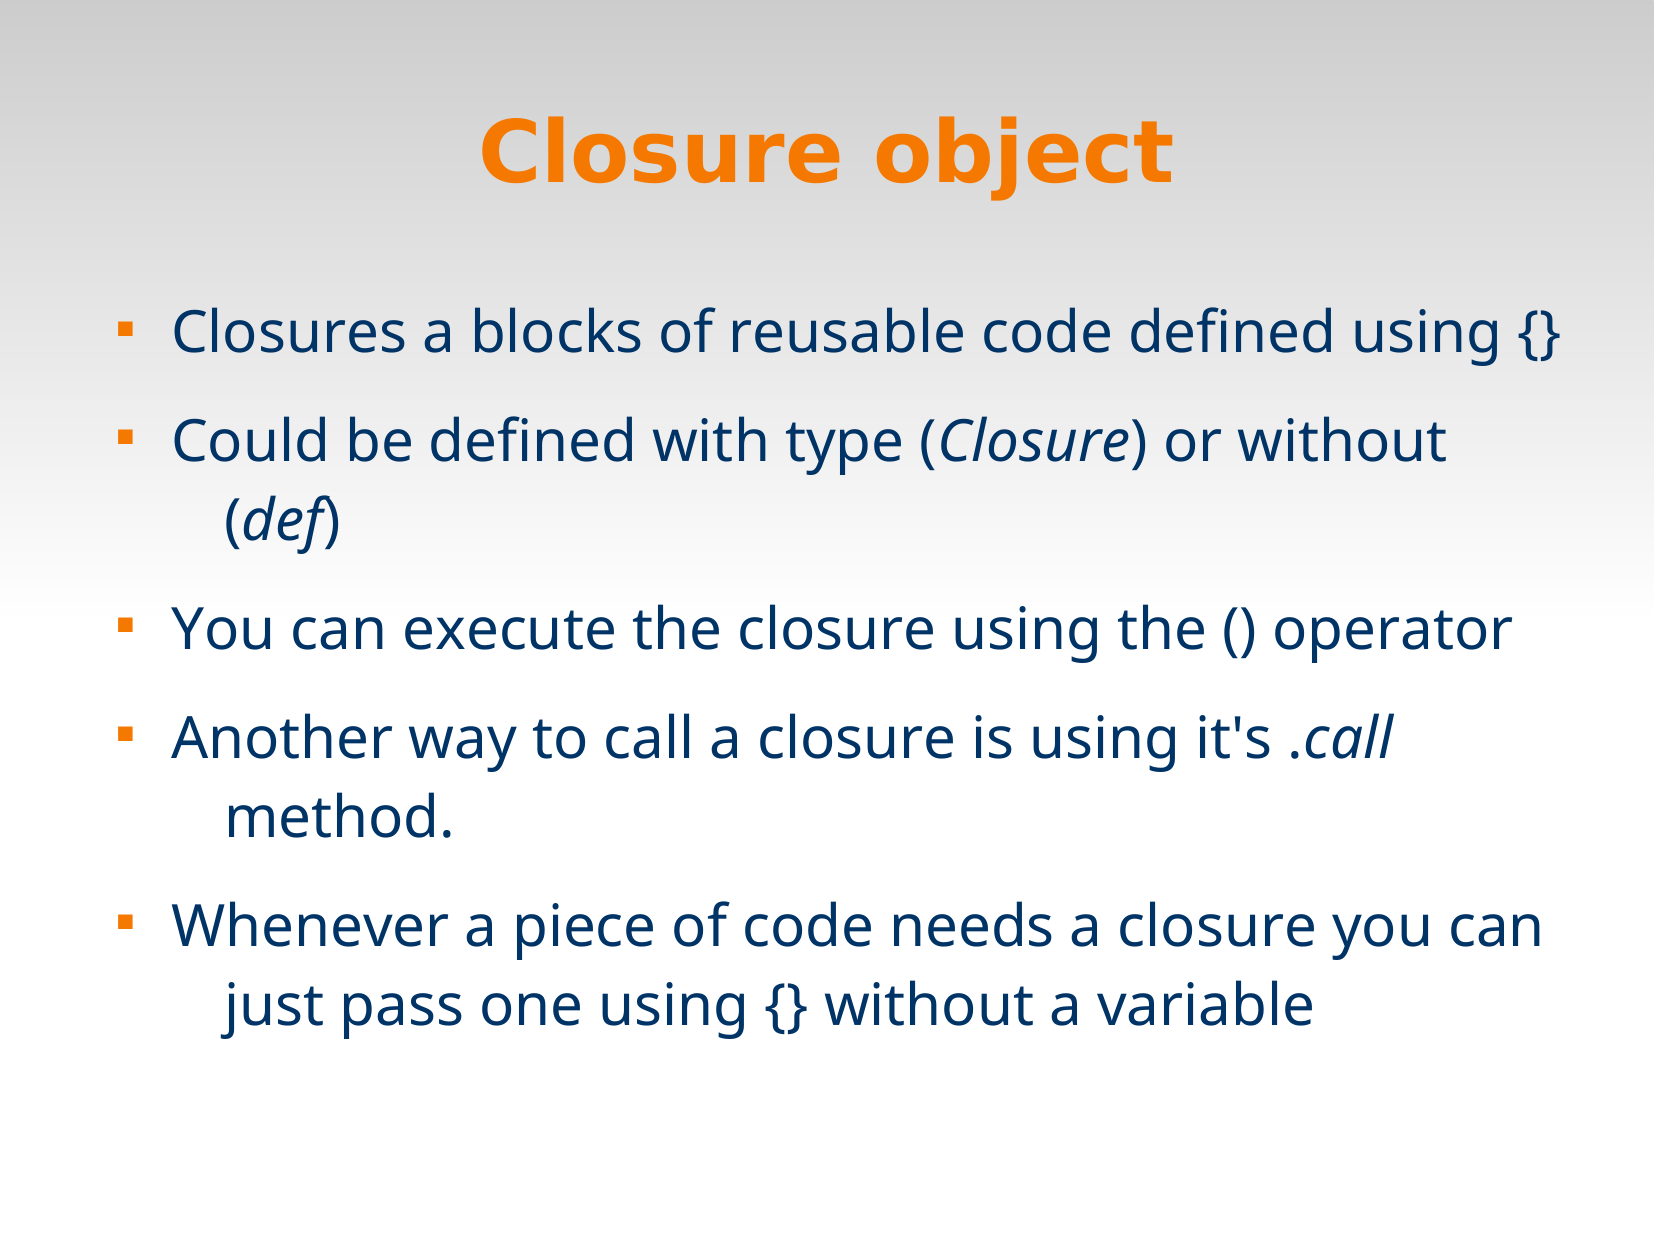

# Closure object
Closures a blocks of reusable code defined using {}
Could be defined with type (Closure) or without (def)
You can execute the closure using the () operator
Another way to call a closure is using it's .call method.
Whenever a piece of code needs a closure you can just pass one using {} without a variable